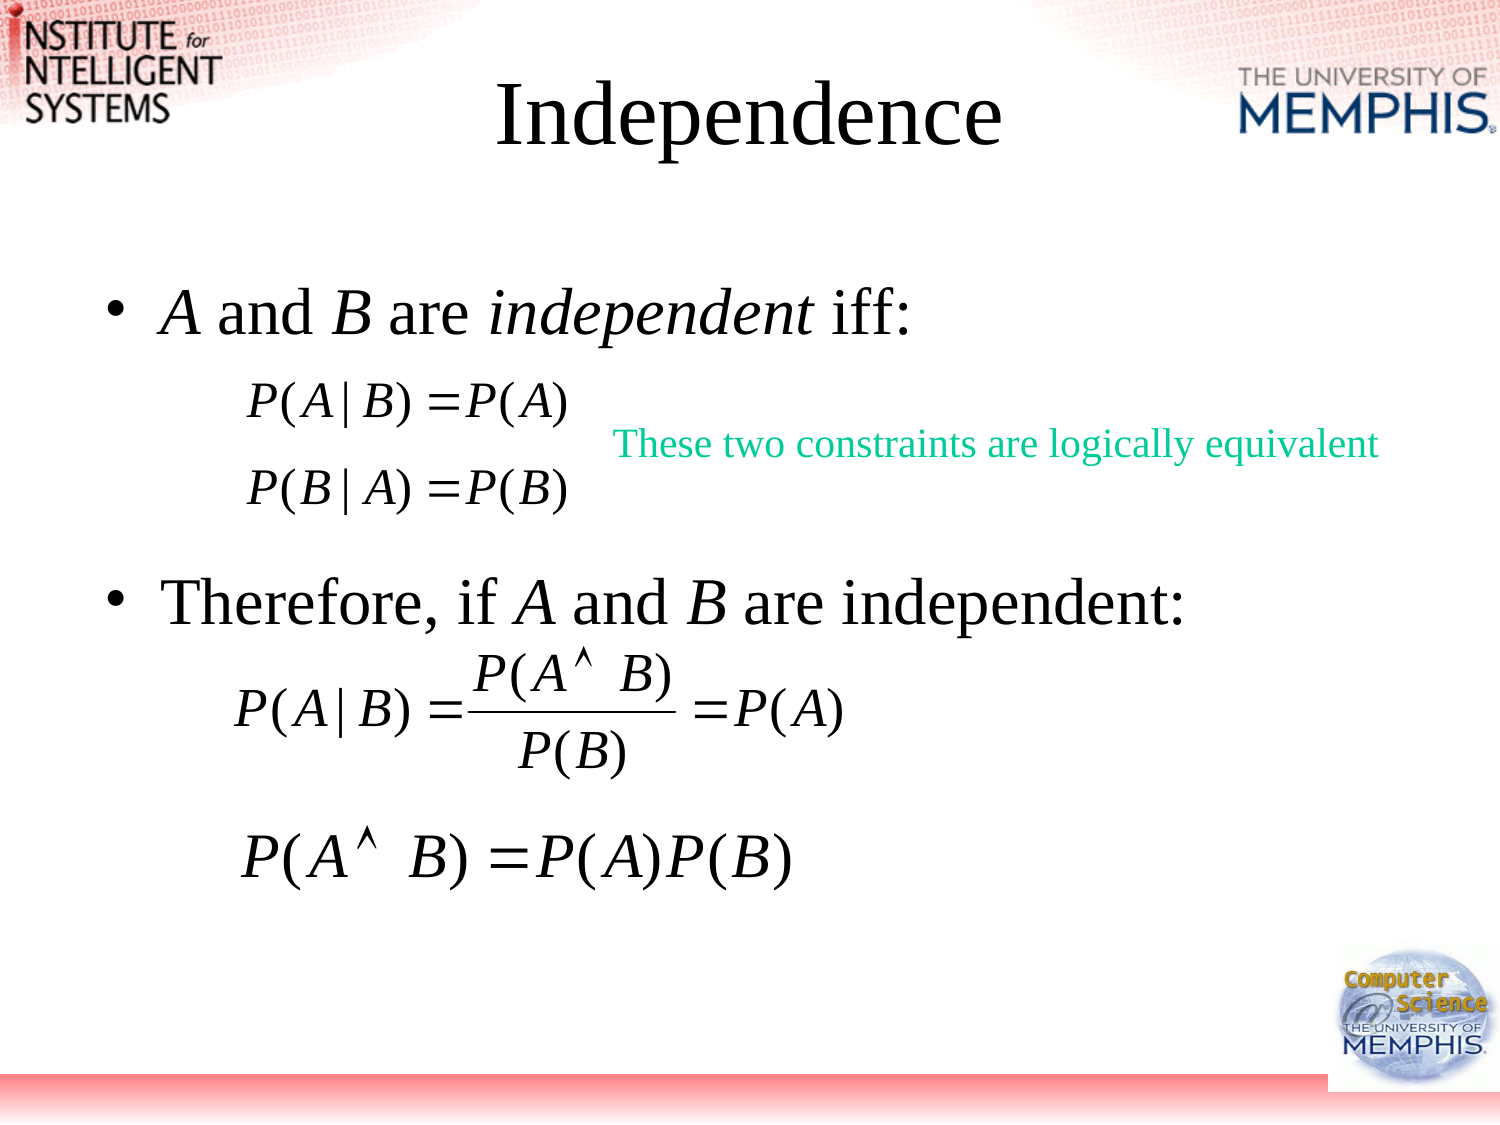

# Independence
A and B are independent iff:
Therefore, if A and B are independent:
These two constraints are logically equivalent